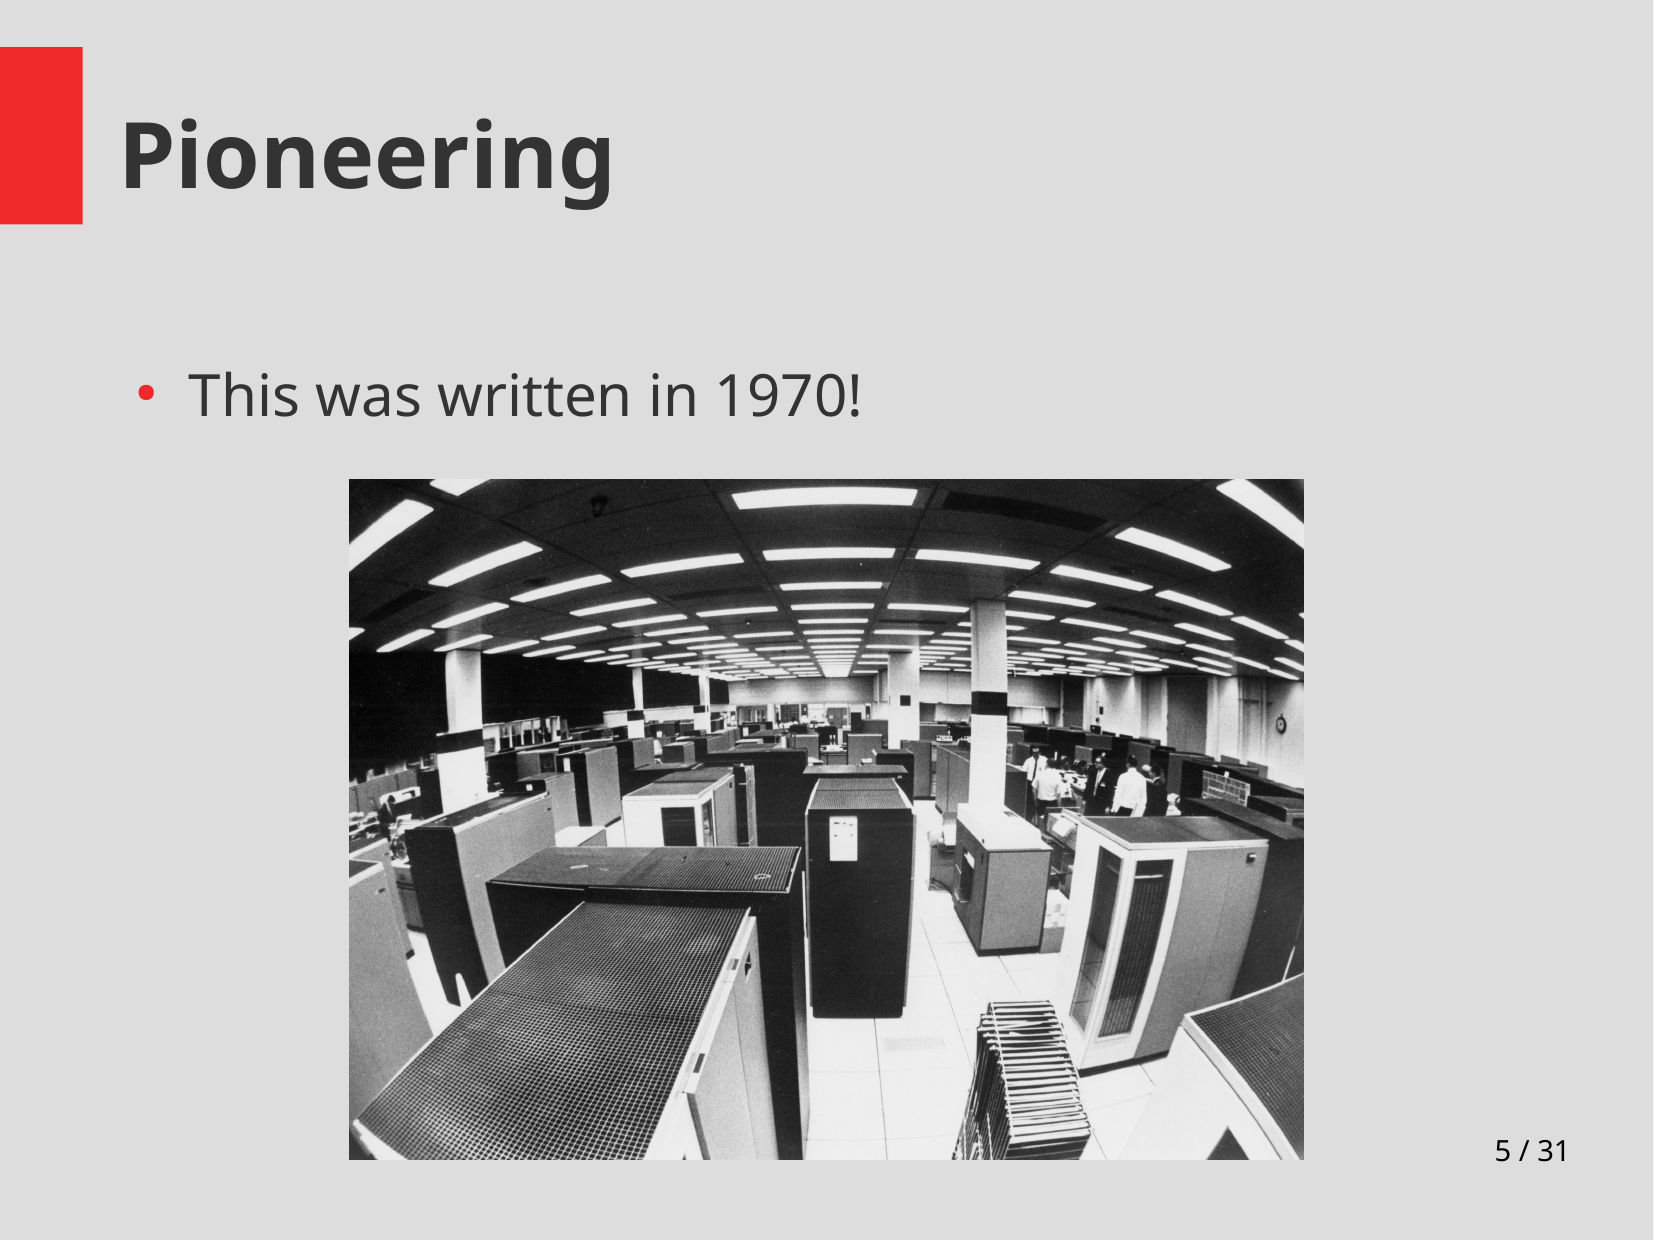

# Pioneering
This was written in 1970!
5